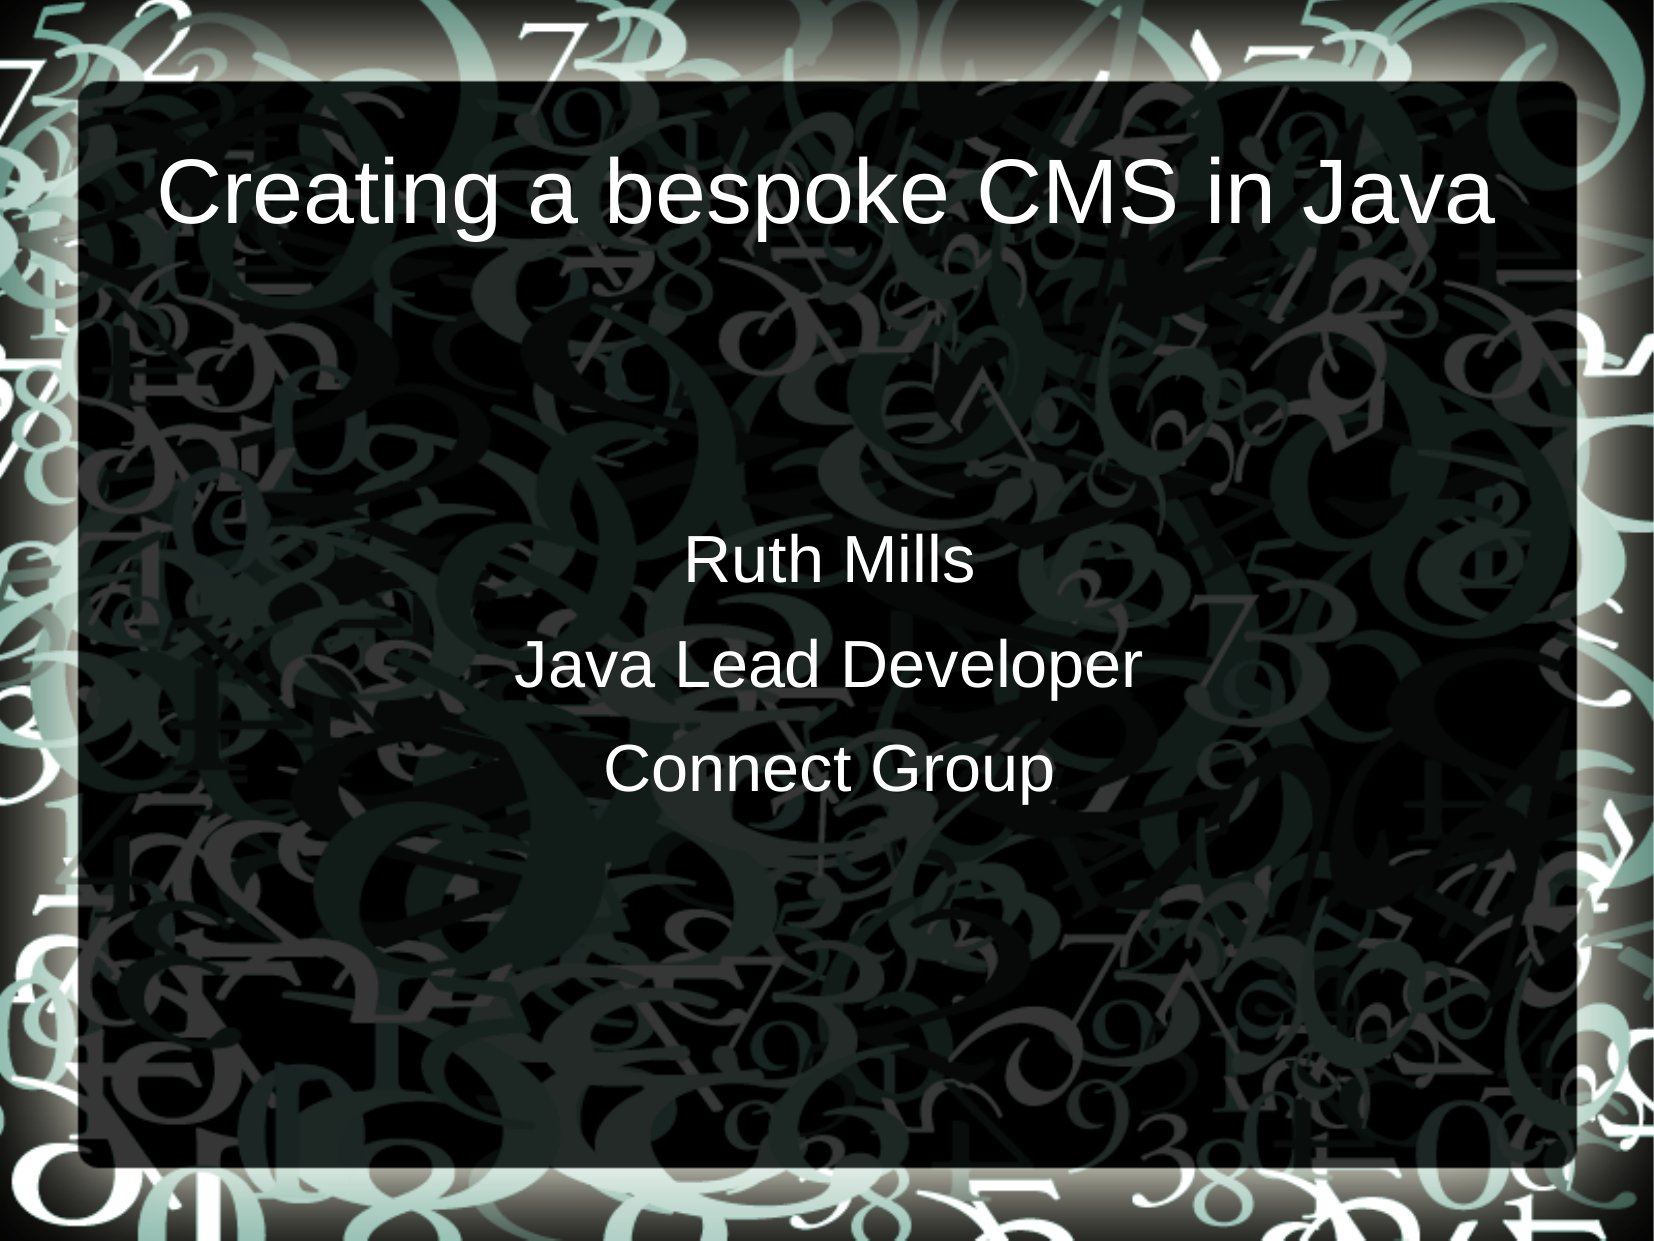

# Creating a bespoke CMS in Java
Ruth Mills
Java Lead Developer
Connect Group